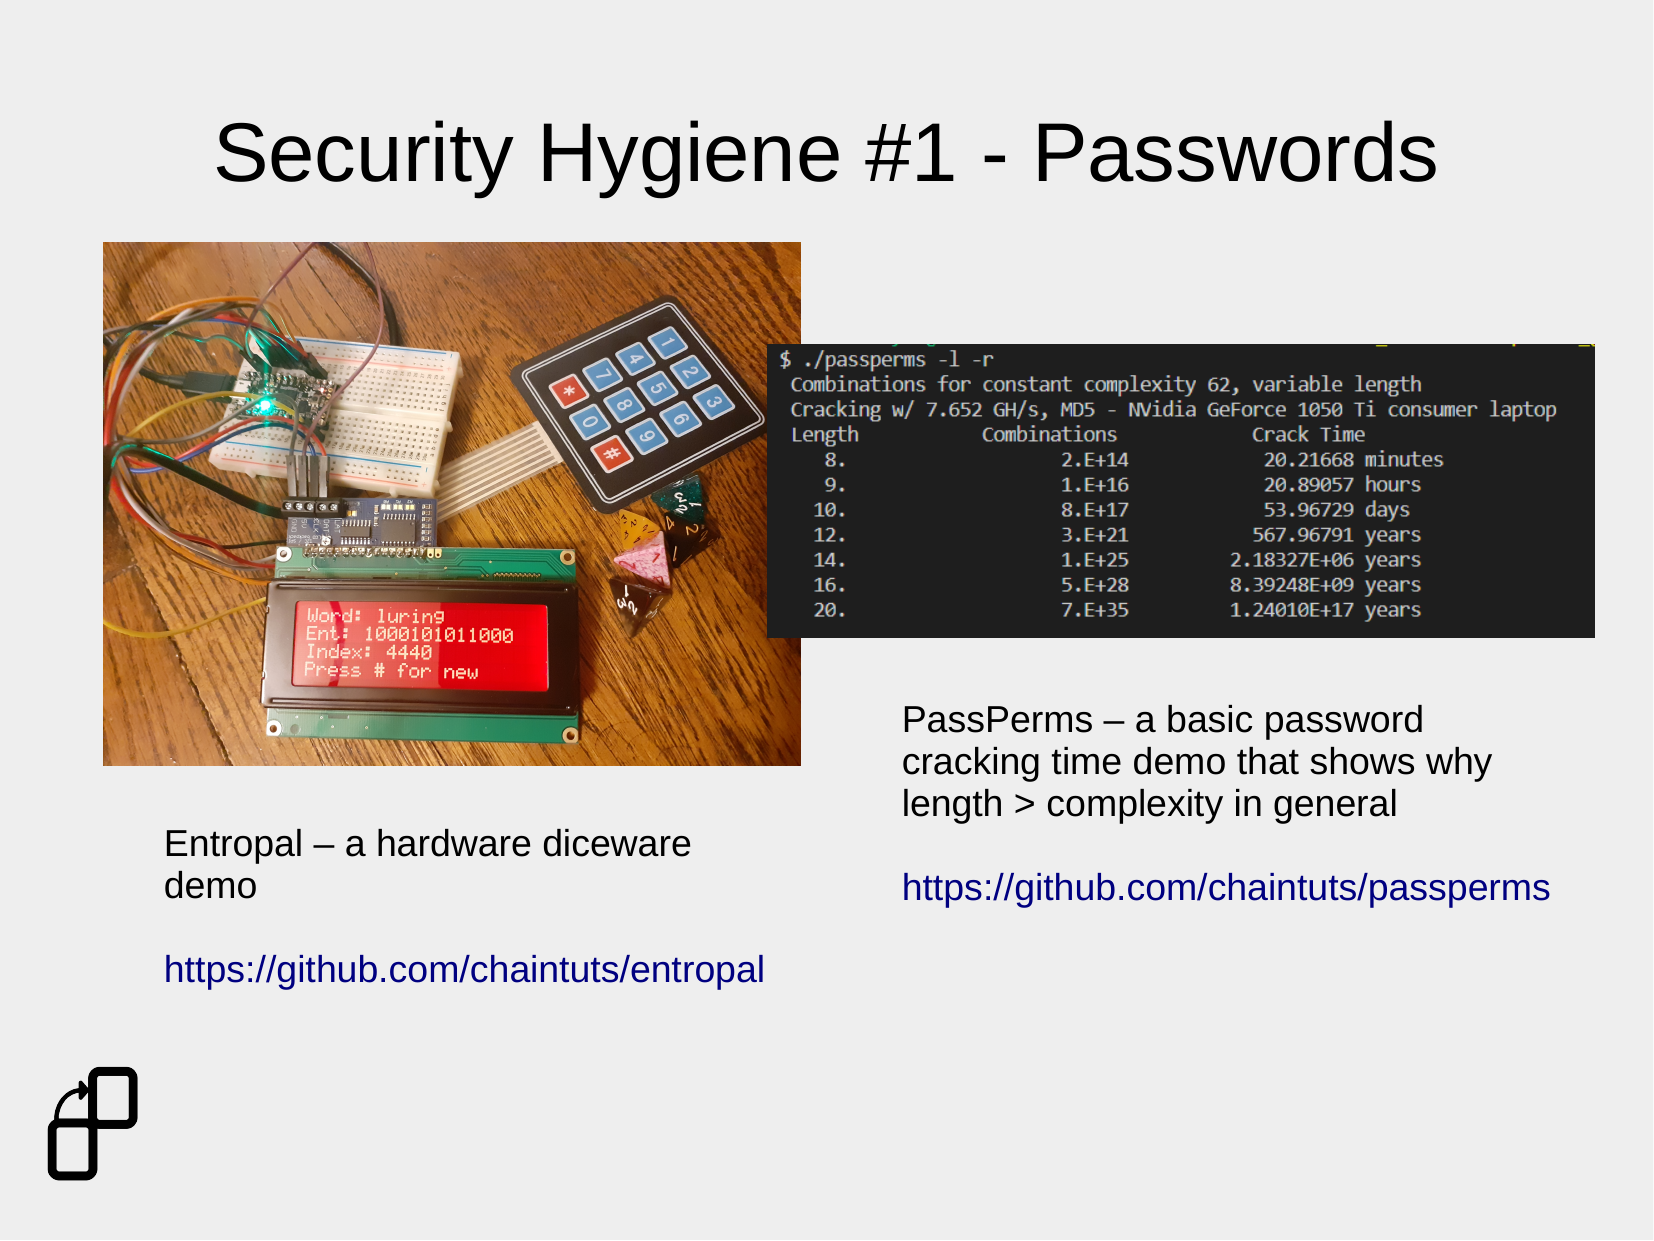

# Security Hygiene #1 - Passwords
PassPerms – a basic password cracking time demo that shows why length > complexity in general
https://github.com/chaintuts/passperms
Entropal – a hardware diceware demo
https://github.com/chaintuts/entropal